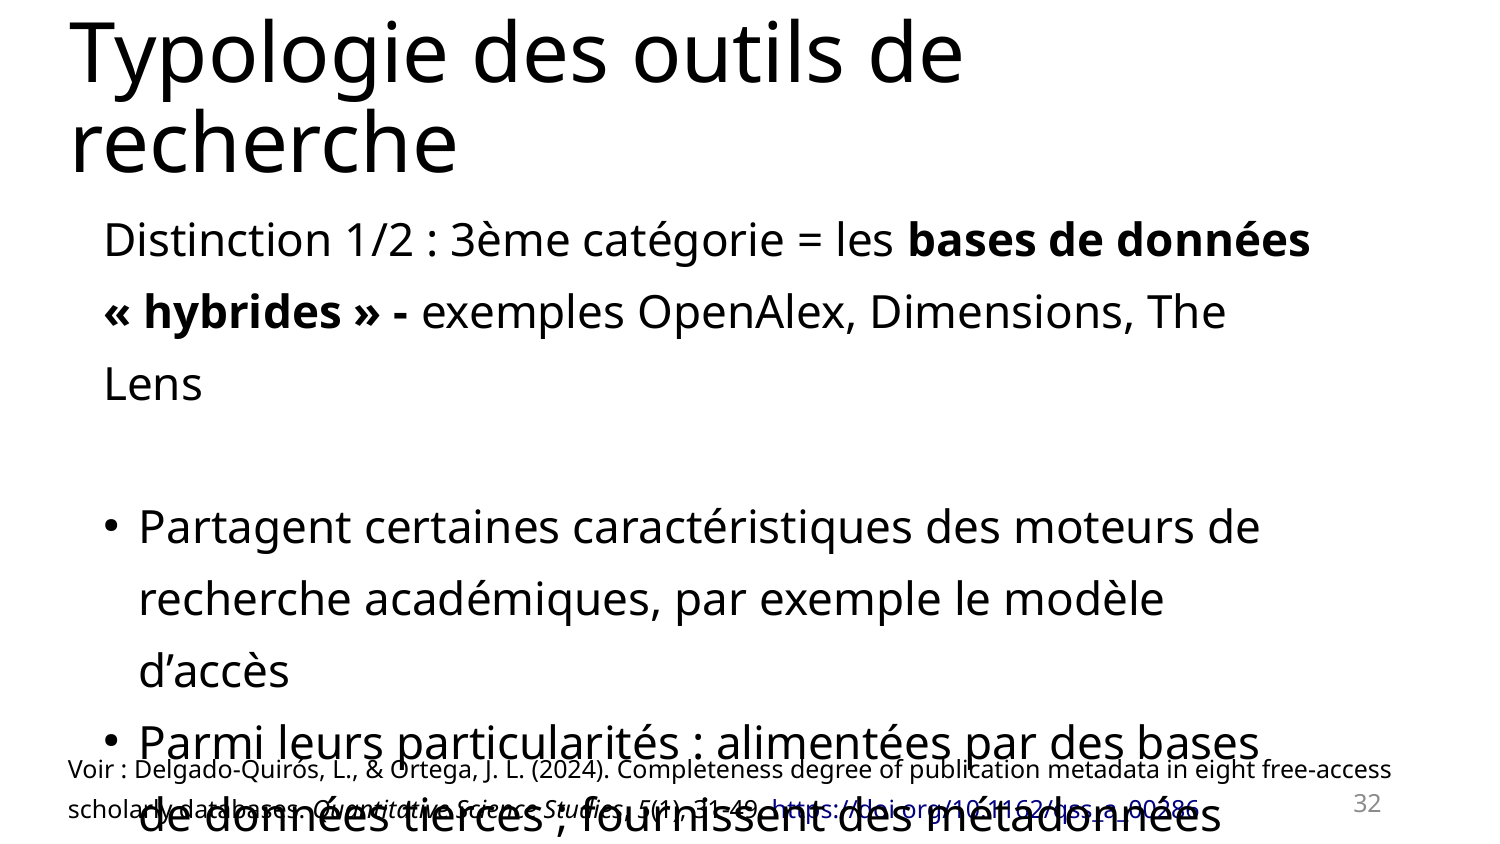

# Typologie des outils de recherche
Distinction 1/2 : 3ème catégorie = les bases de données « hybrides » - exemples OpenAlex, Dimensions, The Lens
Partagent certaines caractéristiques des moteurs de recherche académiques, par exemple le modèle d’accès
Parmi leurs particularités : alimentées par des bases de données tierces ; fournissent des métadonnées plus complètes et en plus grand nombre que les moteurs de recherche
Voir : Delgado-Quirós, L., & Ortega, J. L. (2024). Completeness degree of publication metadata in eight free-access scholarly databases. Quantitative Science Studies, 5(1), 31‑49. https://doi.org/10.1162/qss_a_00286
32